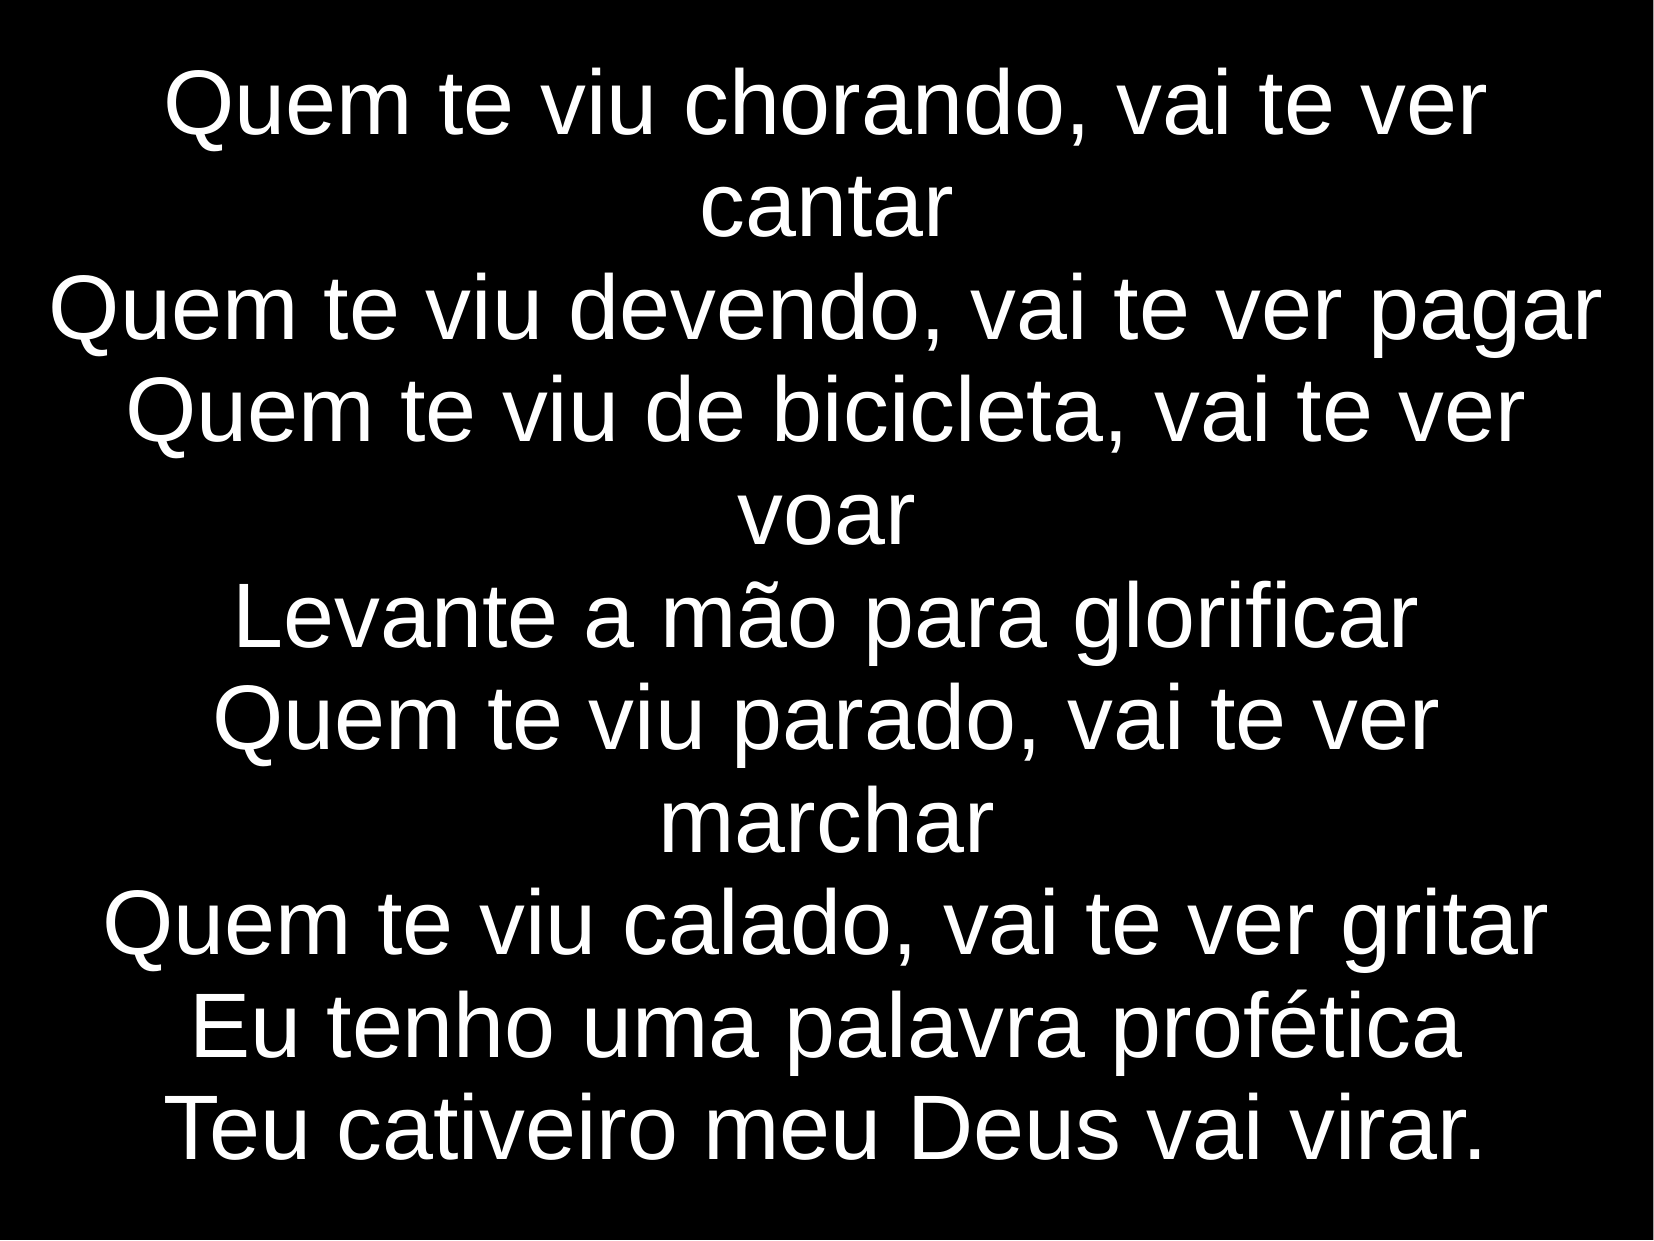

# Quem te viu chorando, vai te ver cantar
Quem te viu devendo, vai te ver pagar
Quem te viu de bicicleta, vai te ver voar
Levante a mão para glorificar
Quem te viu parado, vai te ver marchar
Quem te viu calado, vai te ver gritar
Eu tenho uma palavra profética
Teu cativeiro meu Deus vai virar.